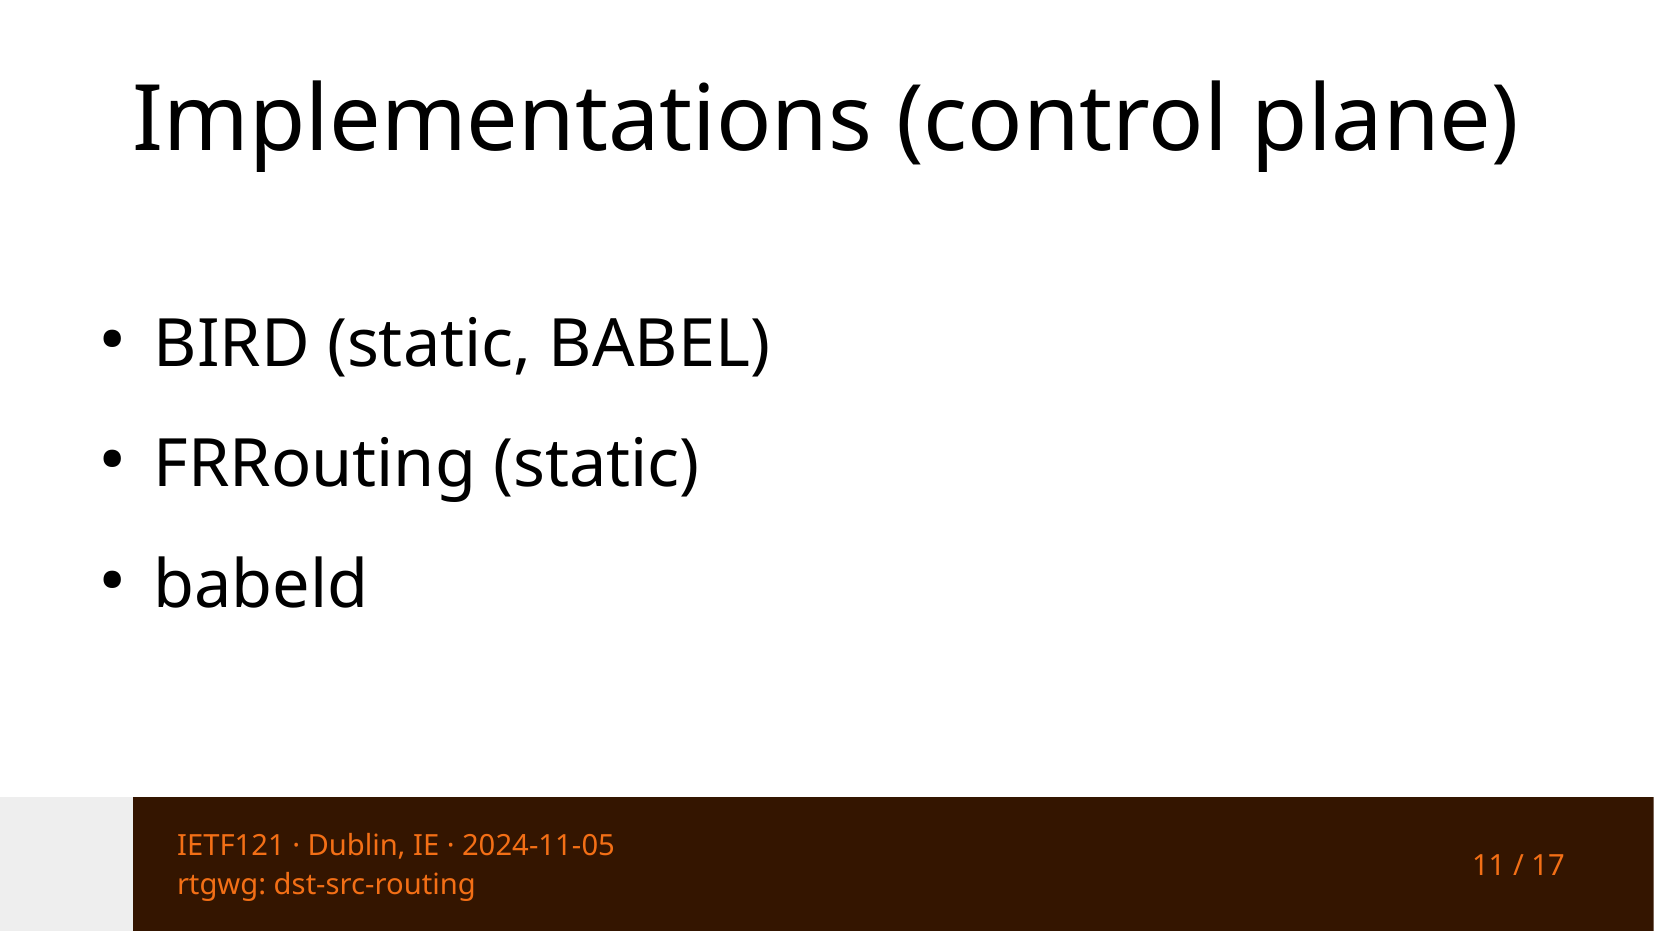

# Implementations (control plane)
BIRD (static, BABEL)
FRRouting (static)
babeld
SiNOG7 · Ljubljana
11